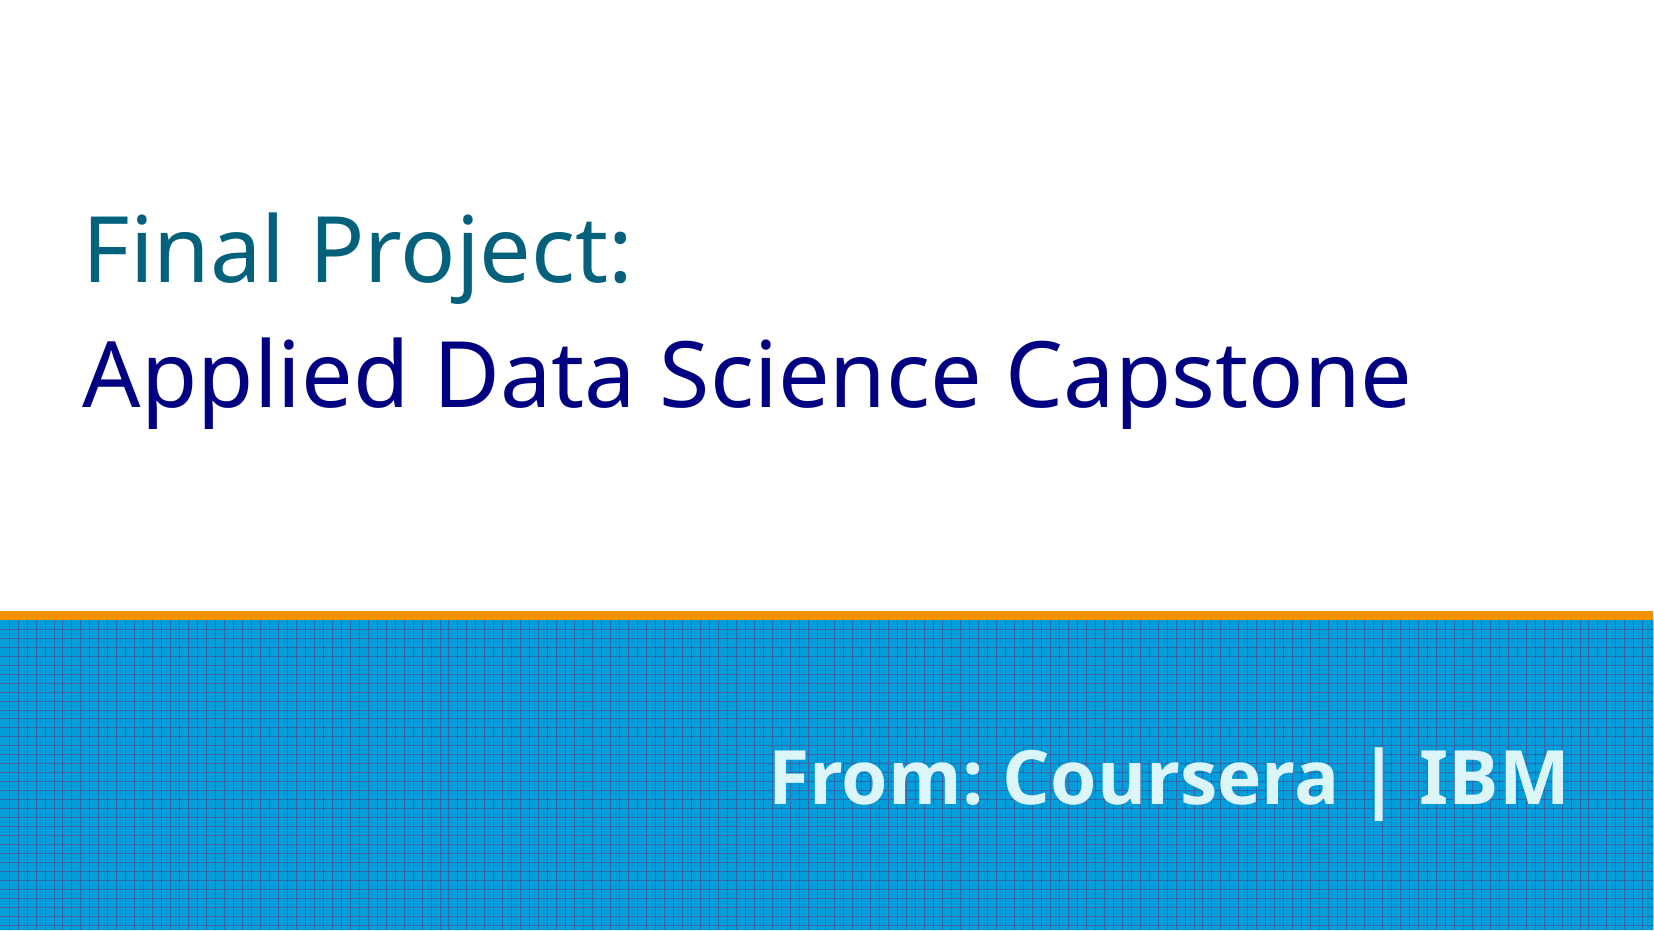

# Final Project: Applied Data Science Capstone
From: Coursera | IBM